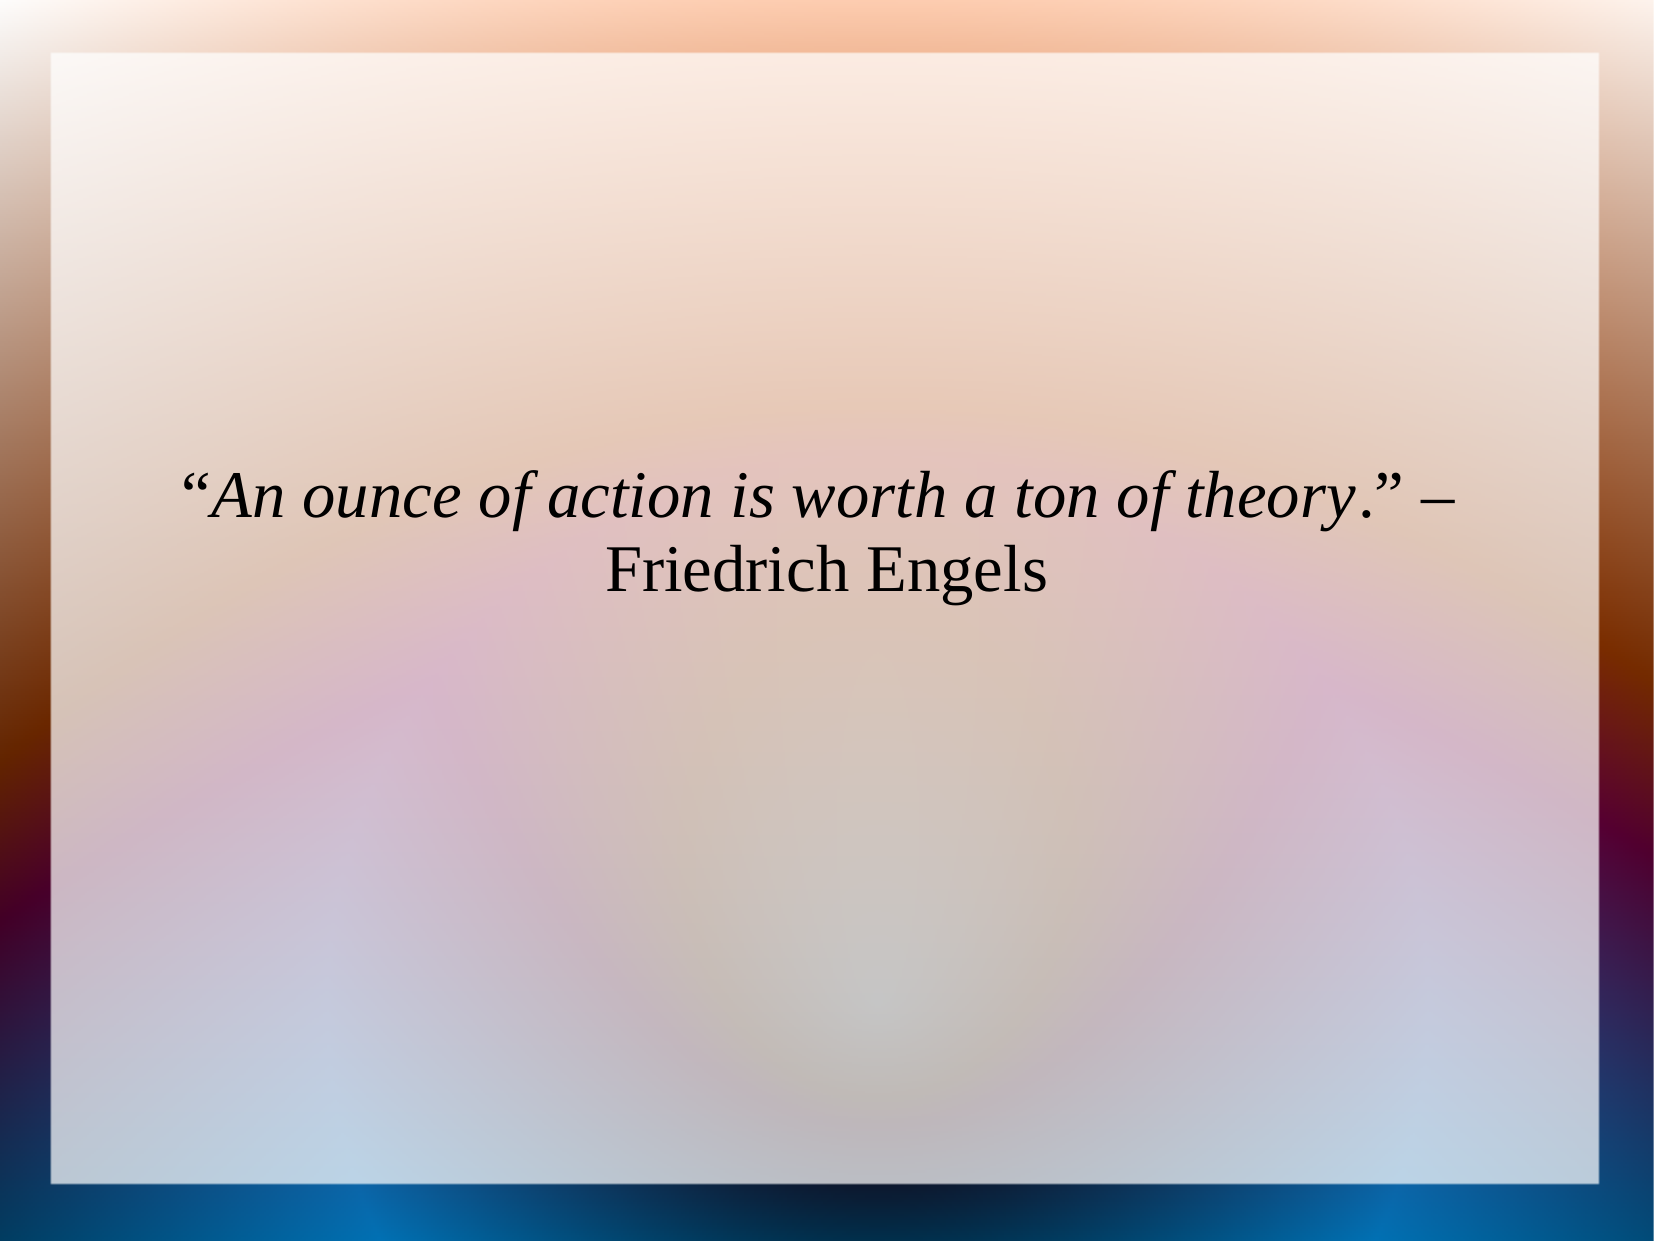

# “An ounce of action is worth a ton of theory.” – Friedrich Engels